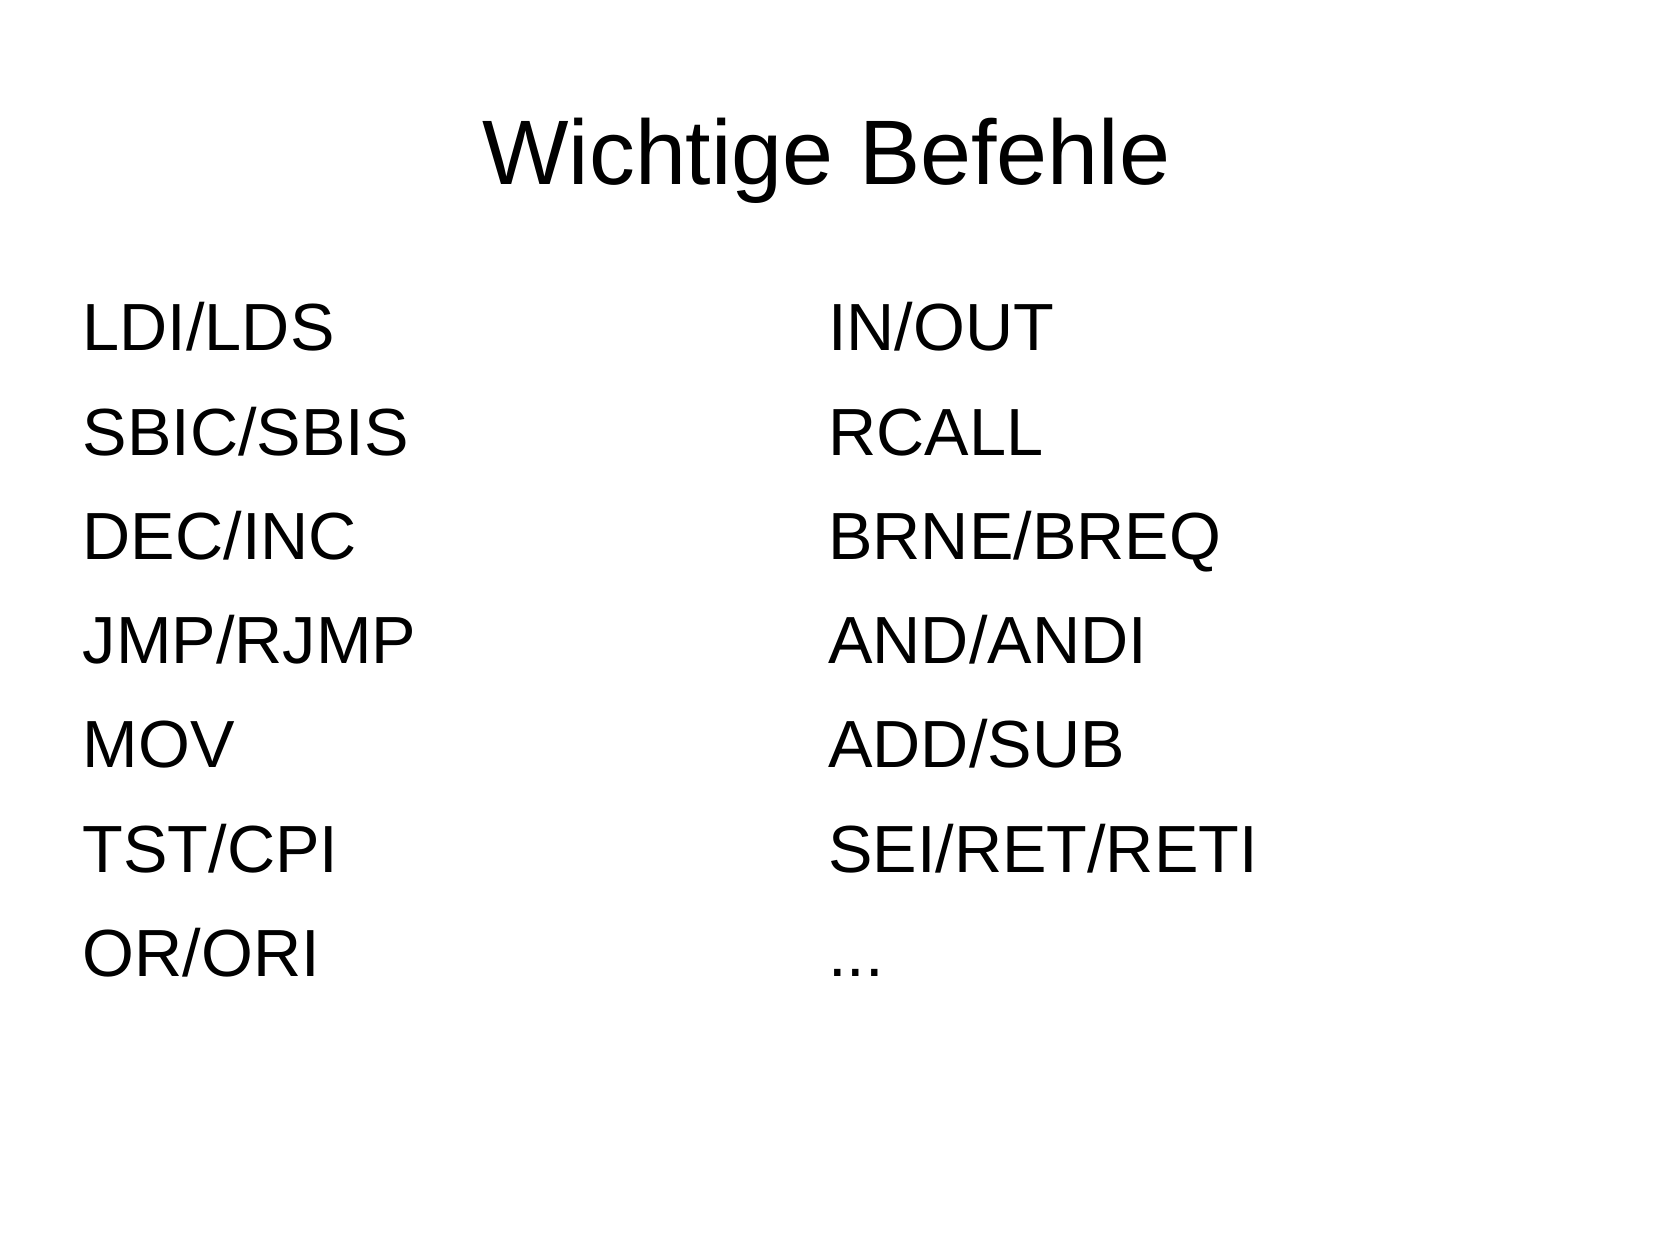

# Wichtige Befehle
LDI/LDS
SBIC/SBIS
DEC/INC
JMP/RJMP
MOV
TST/CPI
OR/ORI
IN/OUT
RCALL
BRNE/BREQ
AND/ANDI
ADD/SUB
SEI/RET/RETI
...